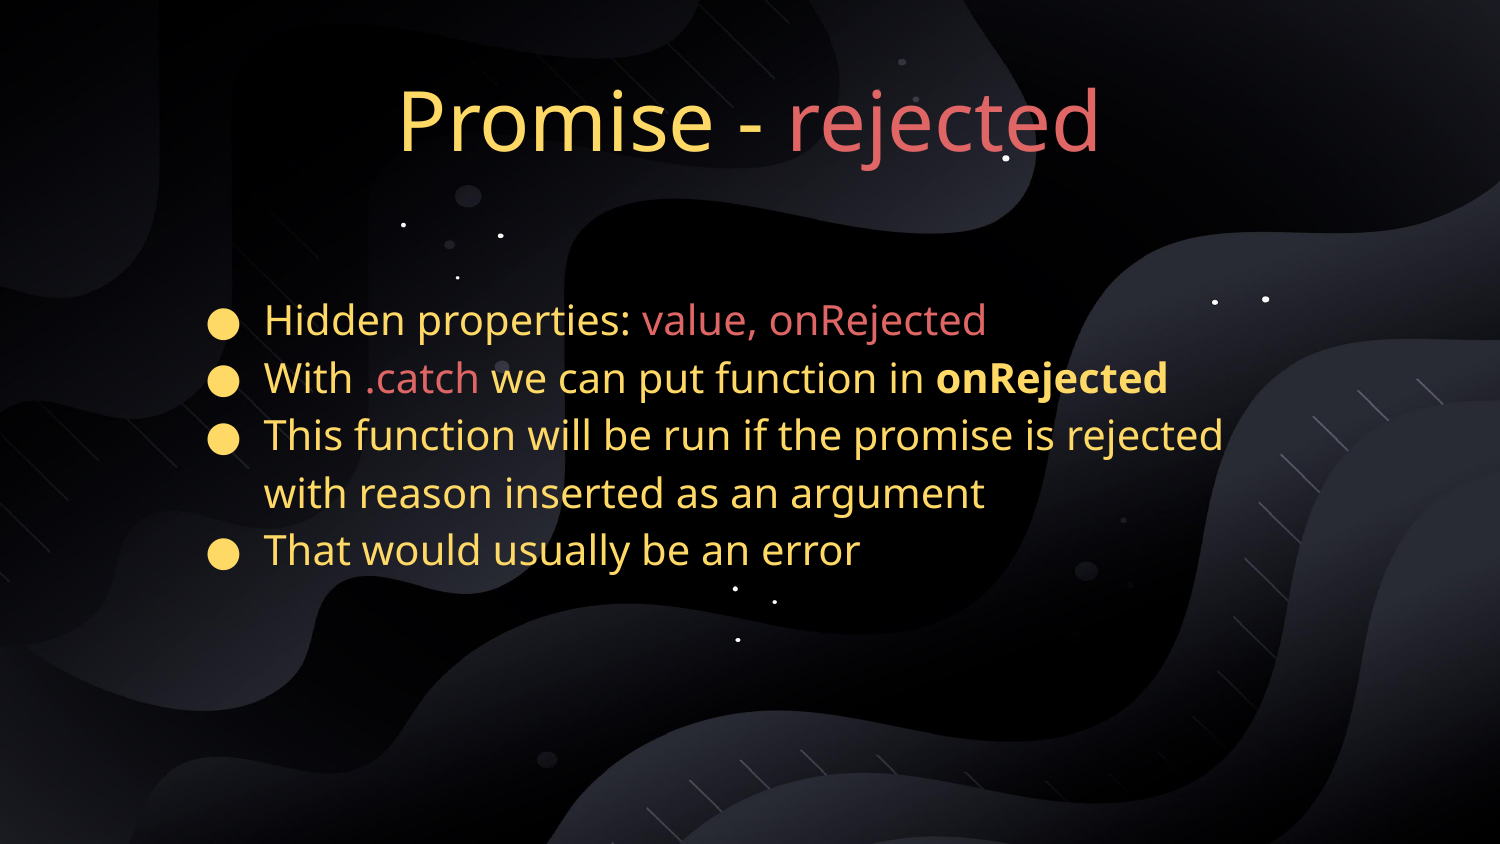

# Promise - rejected
Hidden properties: value, onRejected
With .catch we can put function in onRejected
This function will be run if the promise is rejected with reason inserted as an argument
That would usually be an error